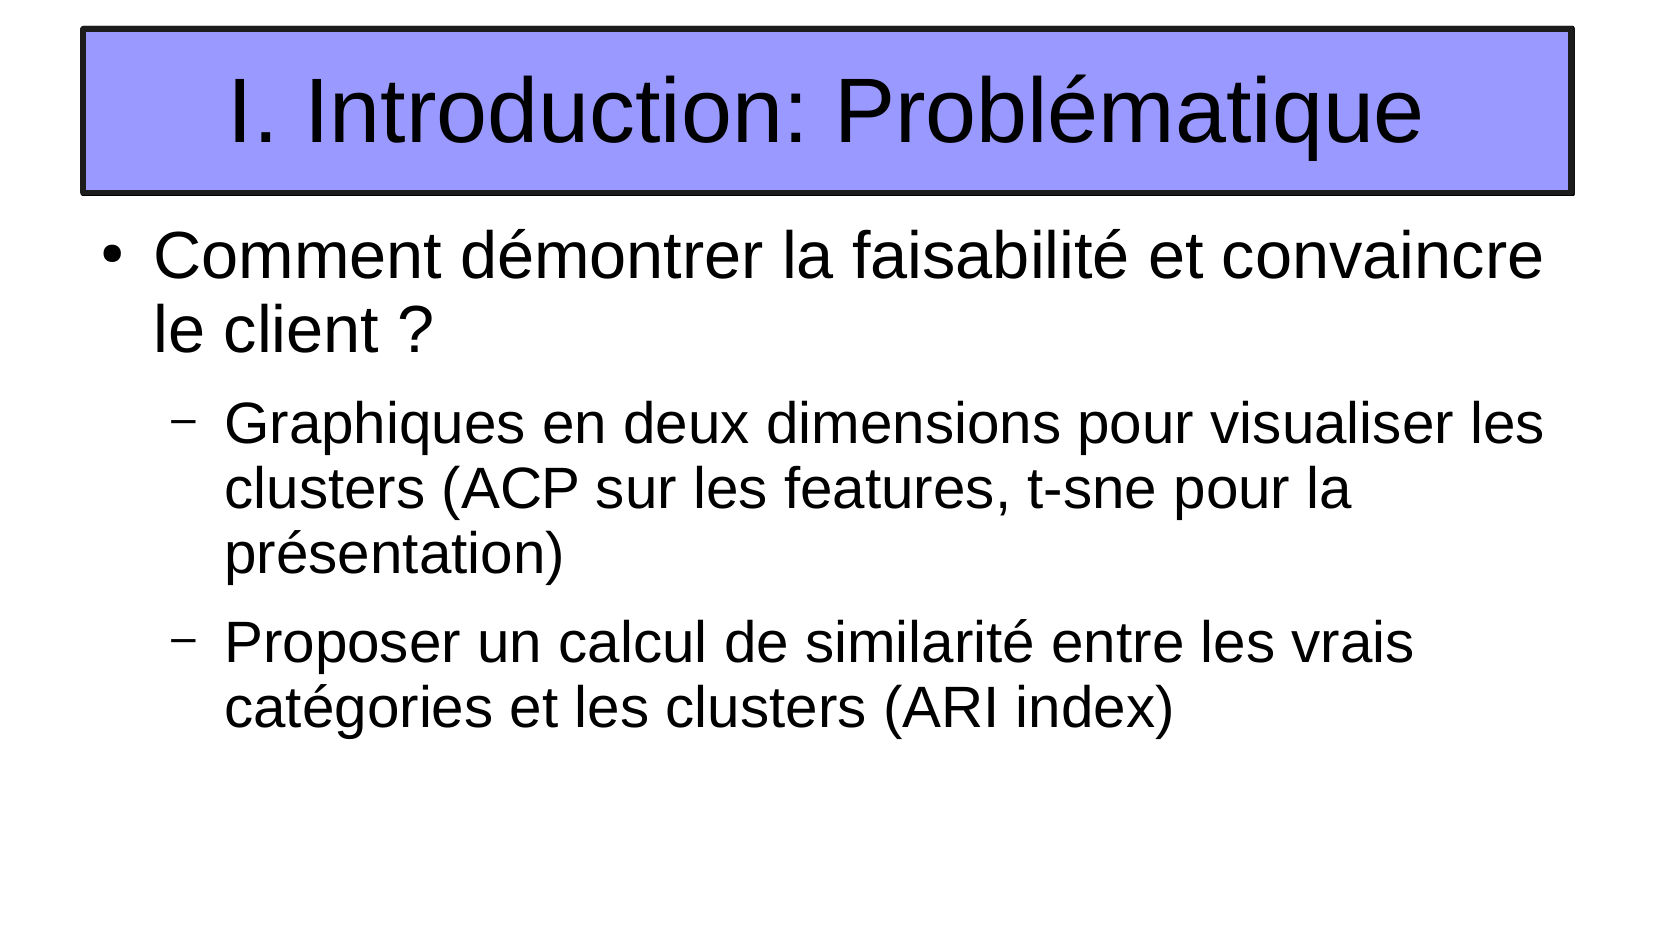

I. Introduction: Problématique
#
Comment démontrer la faisabilité et convaincre le client ?
Graphiques en deux dimensions pour visualiser les clusters (ACP sur les features, t-sne pour la présentation)
Proposer un calcul de similarité entre les vrais catégories et les clusters (ARI index)